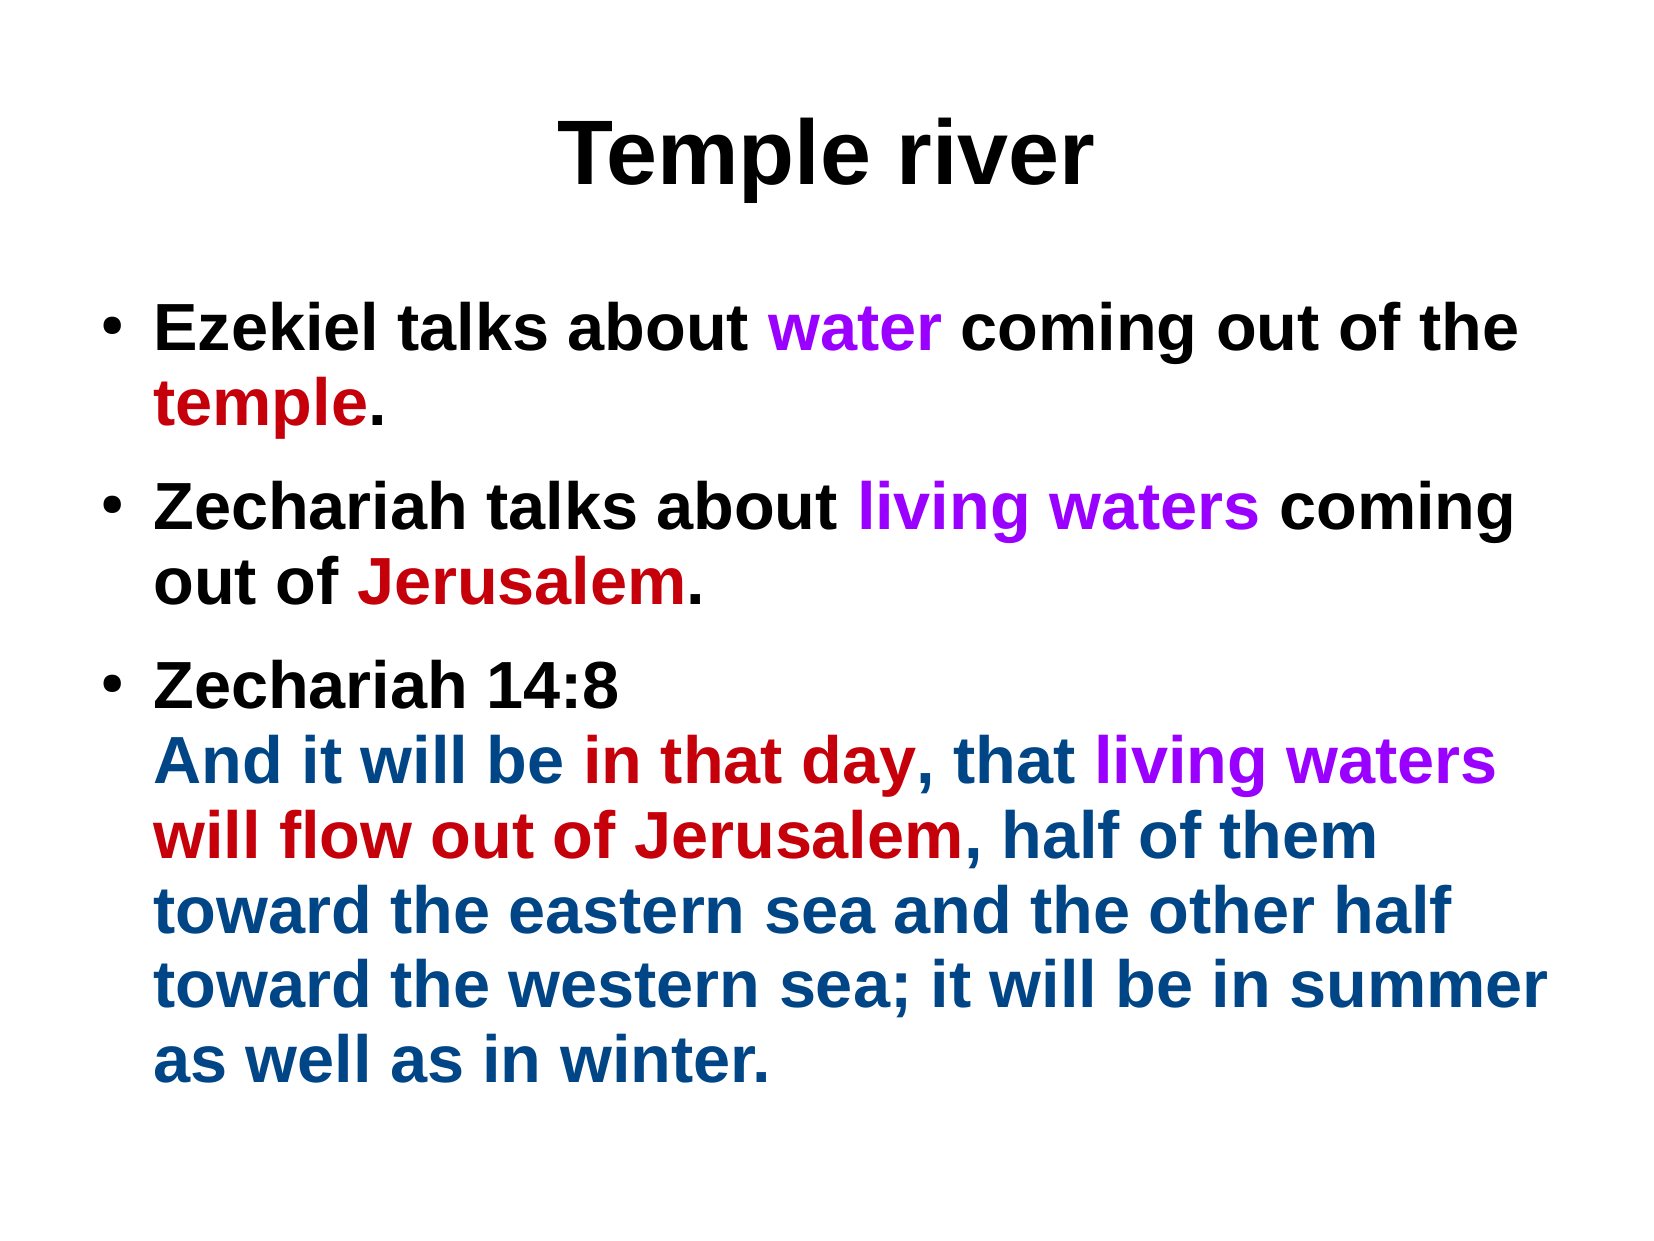

# Temple river
Ezekiel talks about water coming out of the temple.
Zechariah talks about living waters coming out of Jerusalem.
Zechariah 14:8
And it will be in that day, that living waters will flow out of Jerusalem, half of them toward the eastern sea and the other half toward the western sea; it will be in summer as well as in winter.